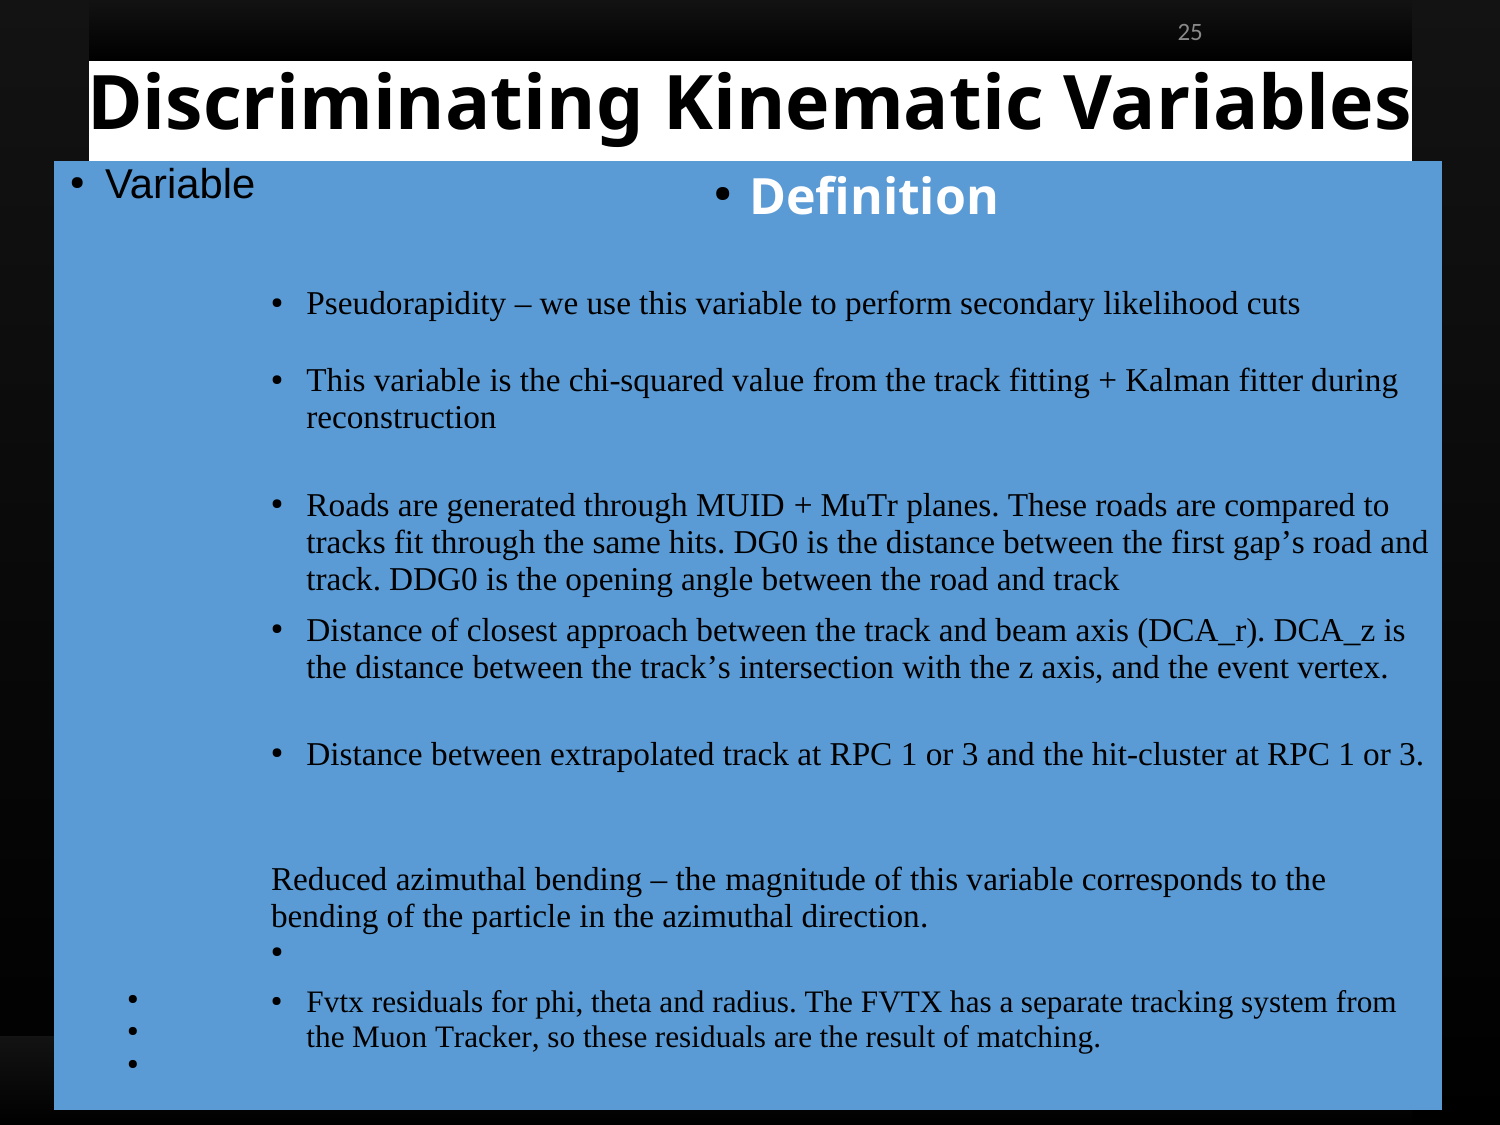

25
# Discriminating Kinematic Variables
| Variable | Definition |
| --- | --- |
| | Pseudorapidity – we use this variable to perform secondary likelihood cuts |
| | This variable is the chi-squared value from the track fitting + Kalman fitter during reconstruction |
| | Roads are generated through MUID + MuTr planes. These roads are compared to tracks fit through the same hits. DG0 is the distance between the first gap’s road and track. DDG0 is the opening angle between the road and track |
| | Distance of closest approach between the track and beam axis (DCA\_r). DCA\_z is the distance between the track’s intersection with the z axis, and the event vertex. |
| | Distance between extrapolated track at RPC 1 or 3 and the hit-cluster at RPC 1 or 3. |
| | Reduced azimuthal bending – the magnitude of this variable corresponds to the bending of the particle in the azimuthal direction. |
| | Fvtx residuals for phi, theta and radius. The FVTX has a separate tracking system from the Muon Tracker, so these residuals are the result of matching. |